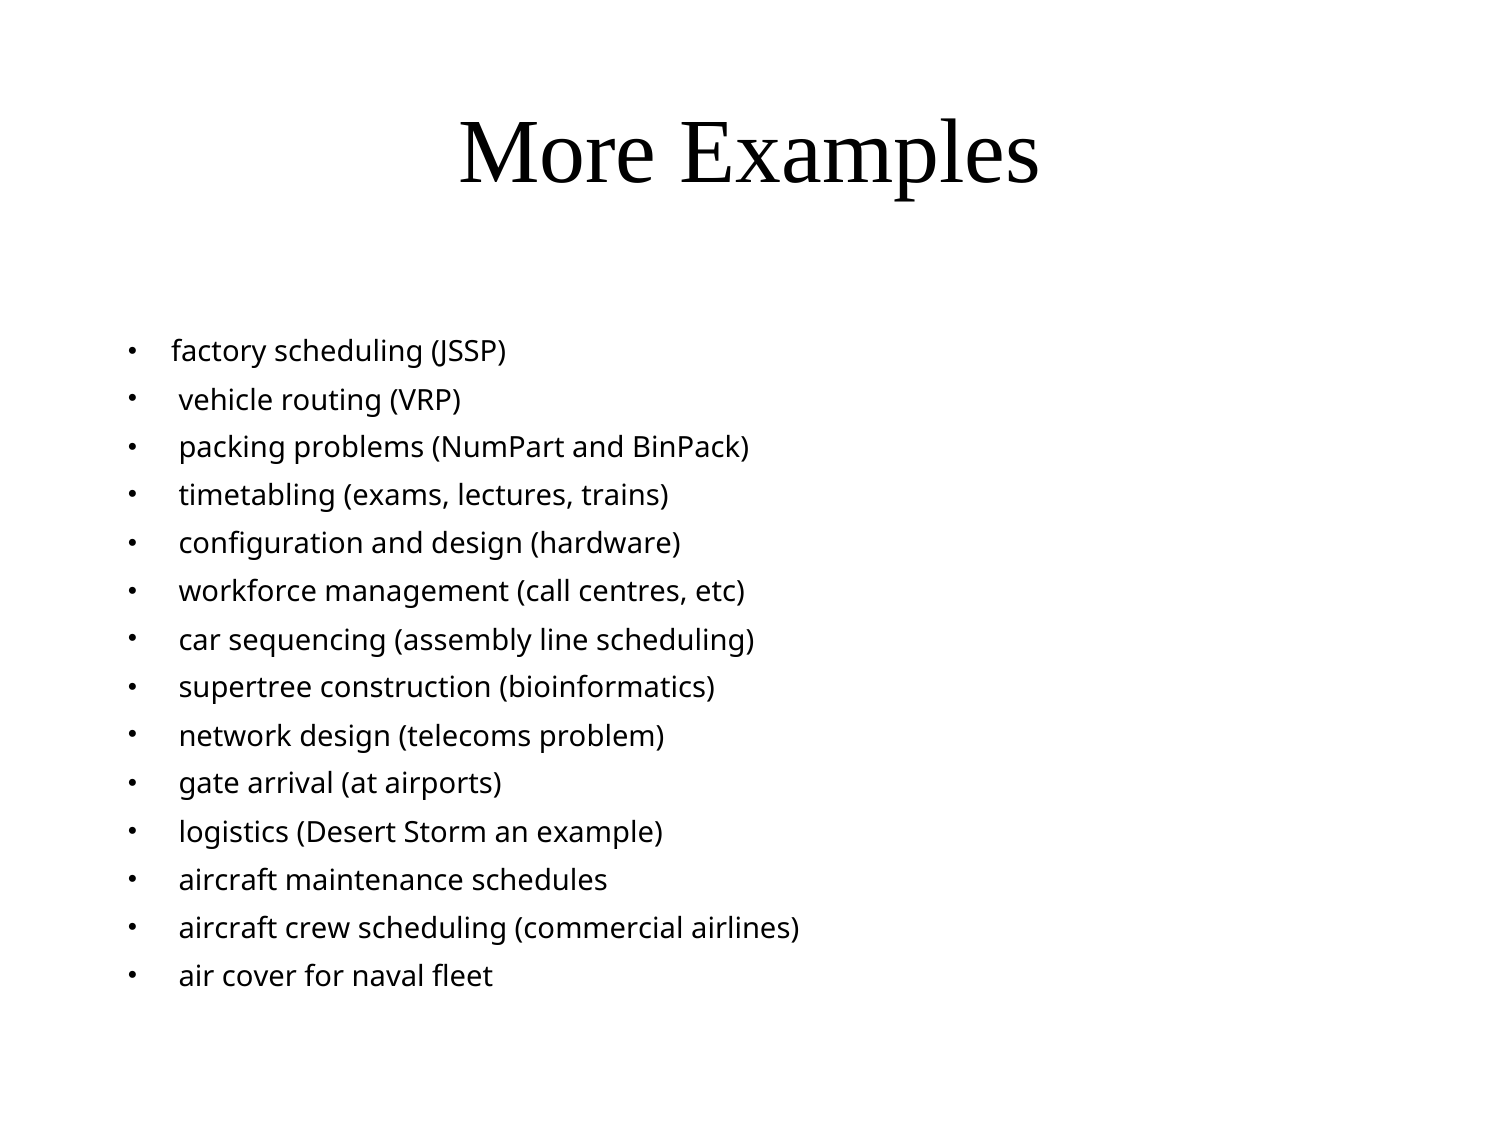

More Examples
# factory scheduling (JSSP)
 vehicle routing (VRP)
 packing problems (NumPart and BinPack)
 timetabling (exams, lectures, trains)
 configuration and design (hardware)
 workforce management (call centres, etc)
 car sequencing (assembly line scheduling)
 supertree construction (bioinformatics)
 network design (telecoms problem)
 gate arrival (at airports)
 logistics (Desert Storm an example)
 aircraft maintenance schedules
 aircraft crew scheduling (commercial airlines)
 air cover for naval fleet